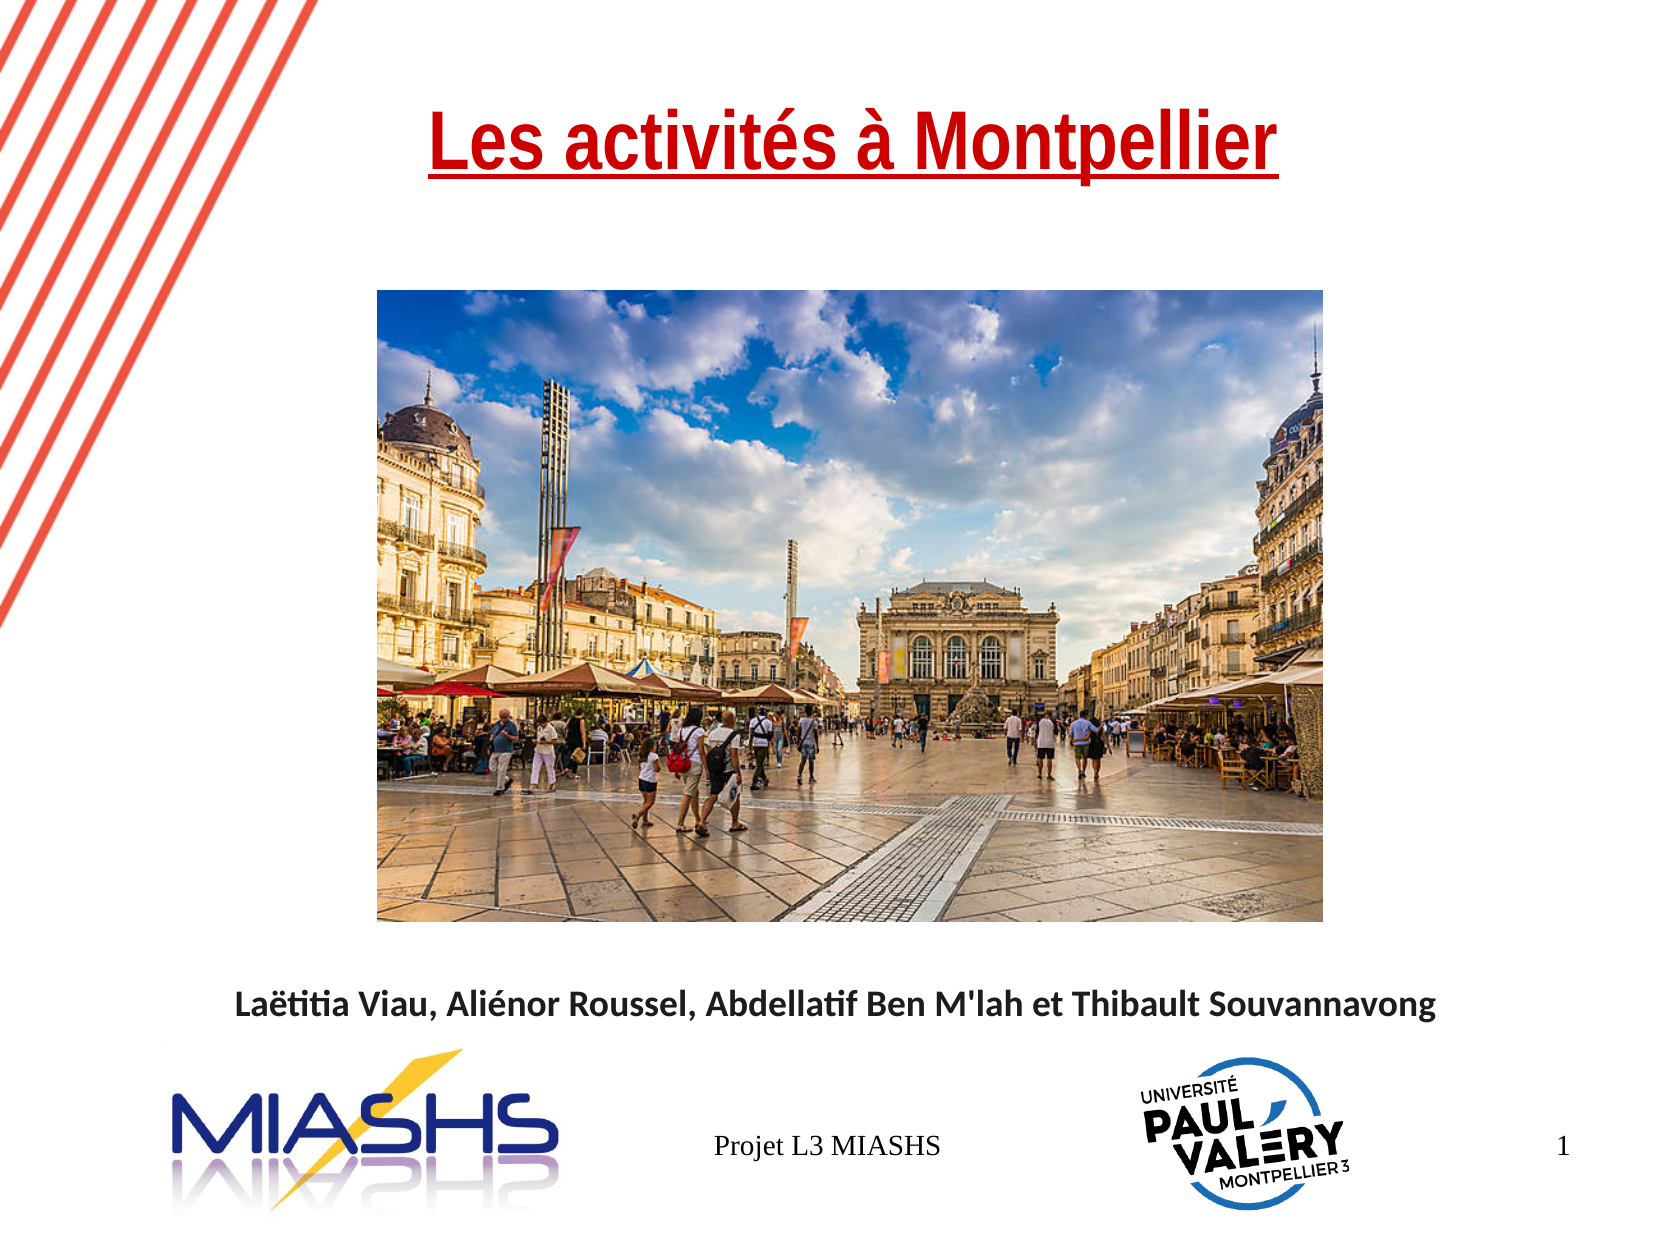

Les activités à Montpellier
Laëtitia Viau, Aliénor Roussel, Abdellatif Ben M'lah et Thibault Souvannavong
Projet L3 MIASHS
1